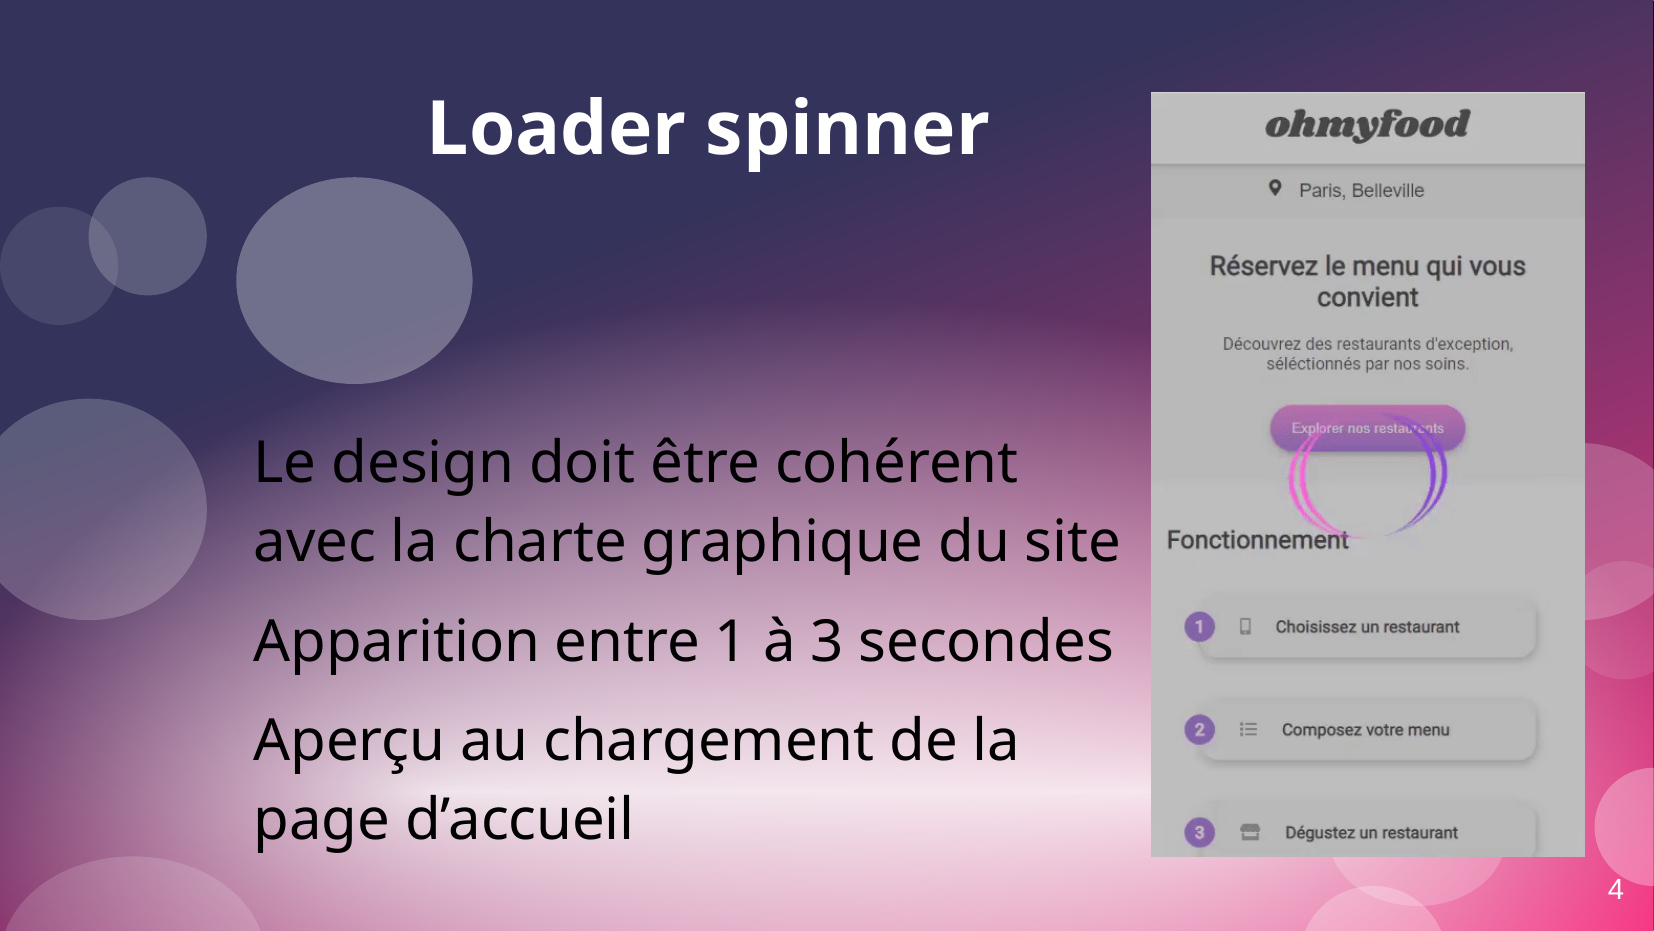

# Loader spinner
Le design doit être cohérent avec la charte graphique du site
Apparition entre 1 à 3 secondes
Aperçu au chargement de la page d’accueil